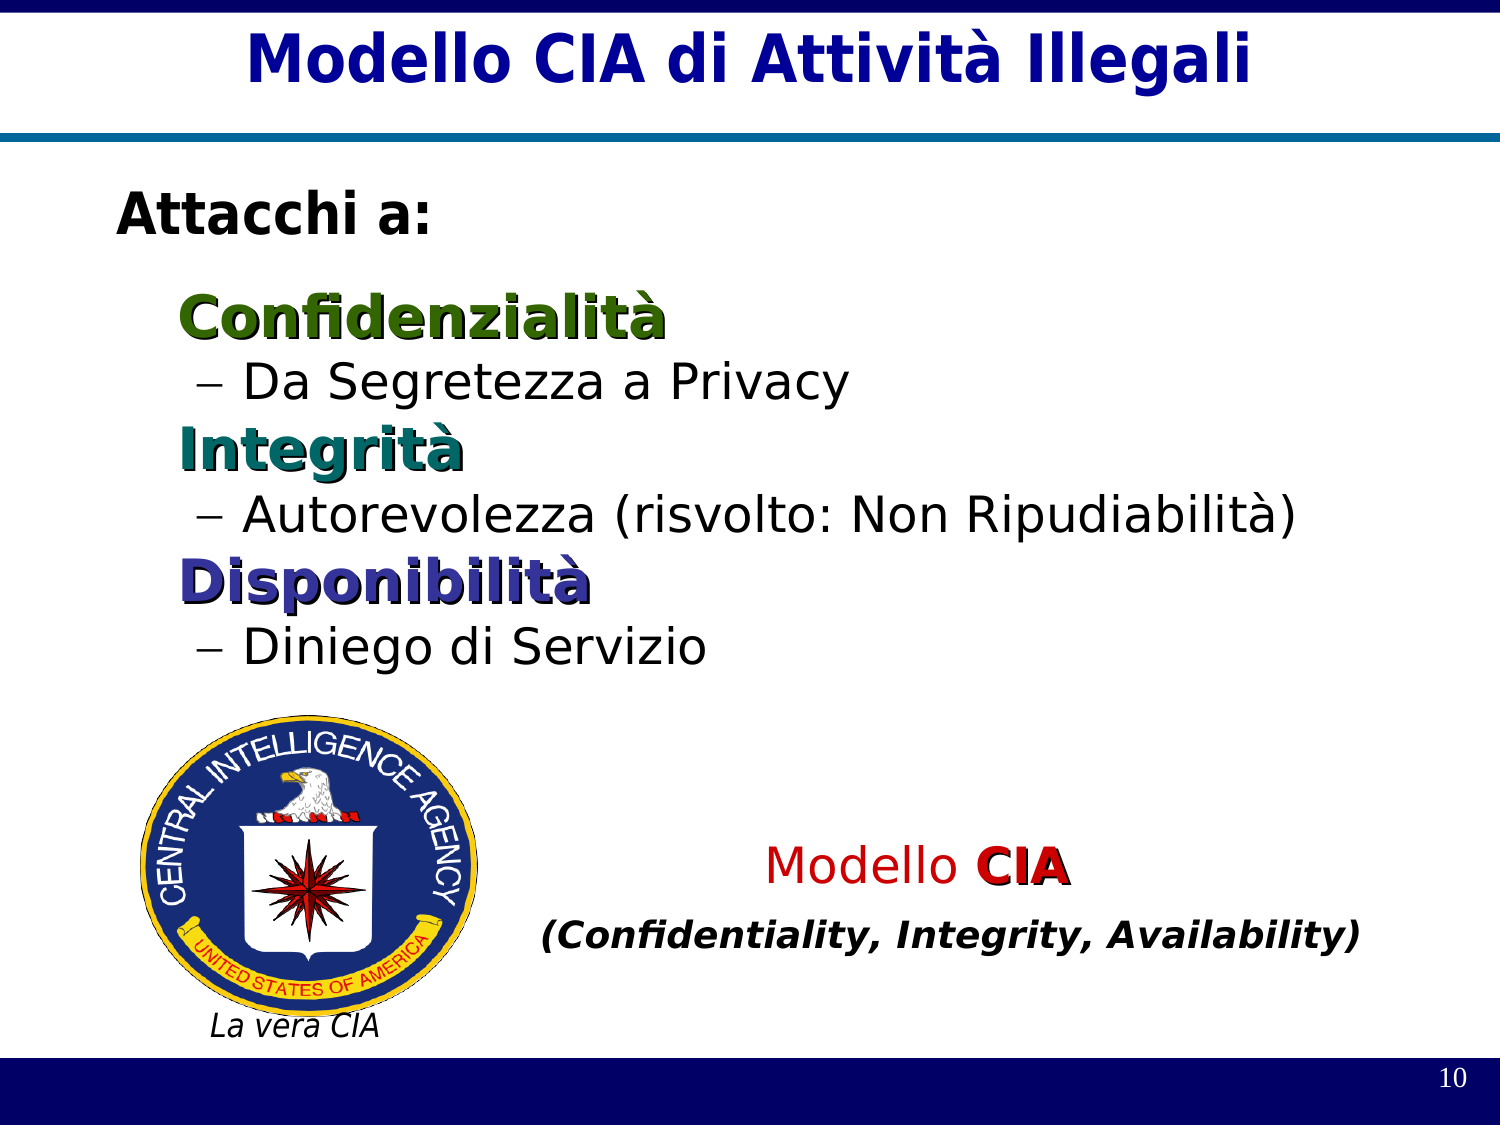

# Modello CIA di Attività Illegali
Attacchi a:
Confidenzialità
Da Segretezza a Privacy
Integrità
Autorevolezza (risvolto: Non Ripudiabilità)
Disponibilità
Diniego di Servizio
Modello CIA
(Confidentiality, Integrity, Availability)
La vera CIA